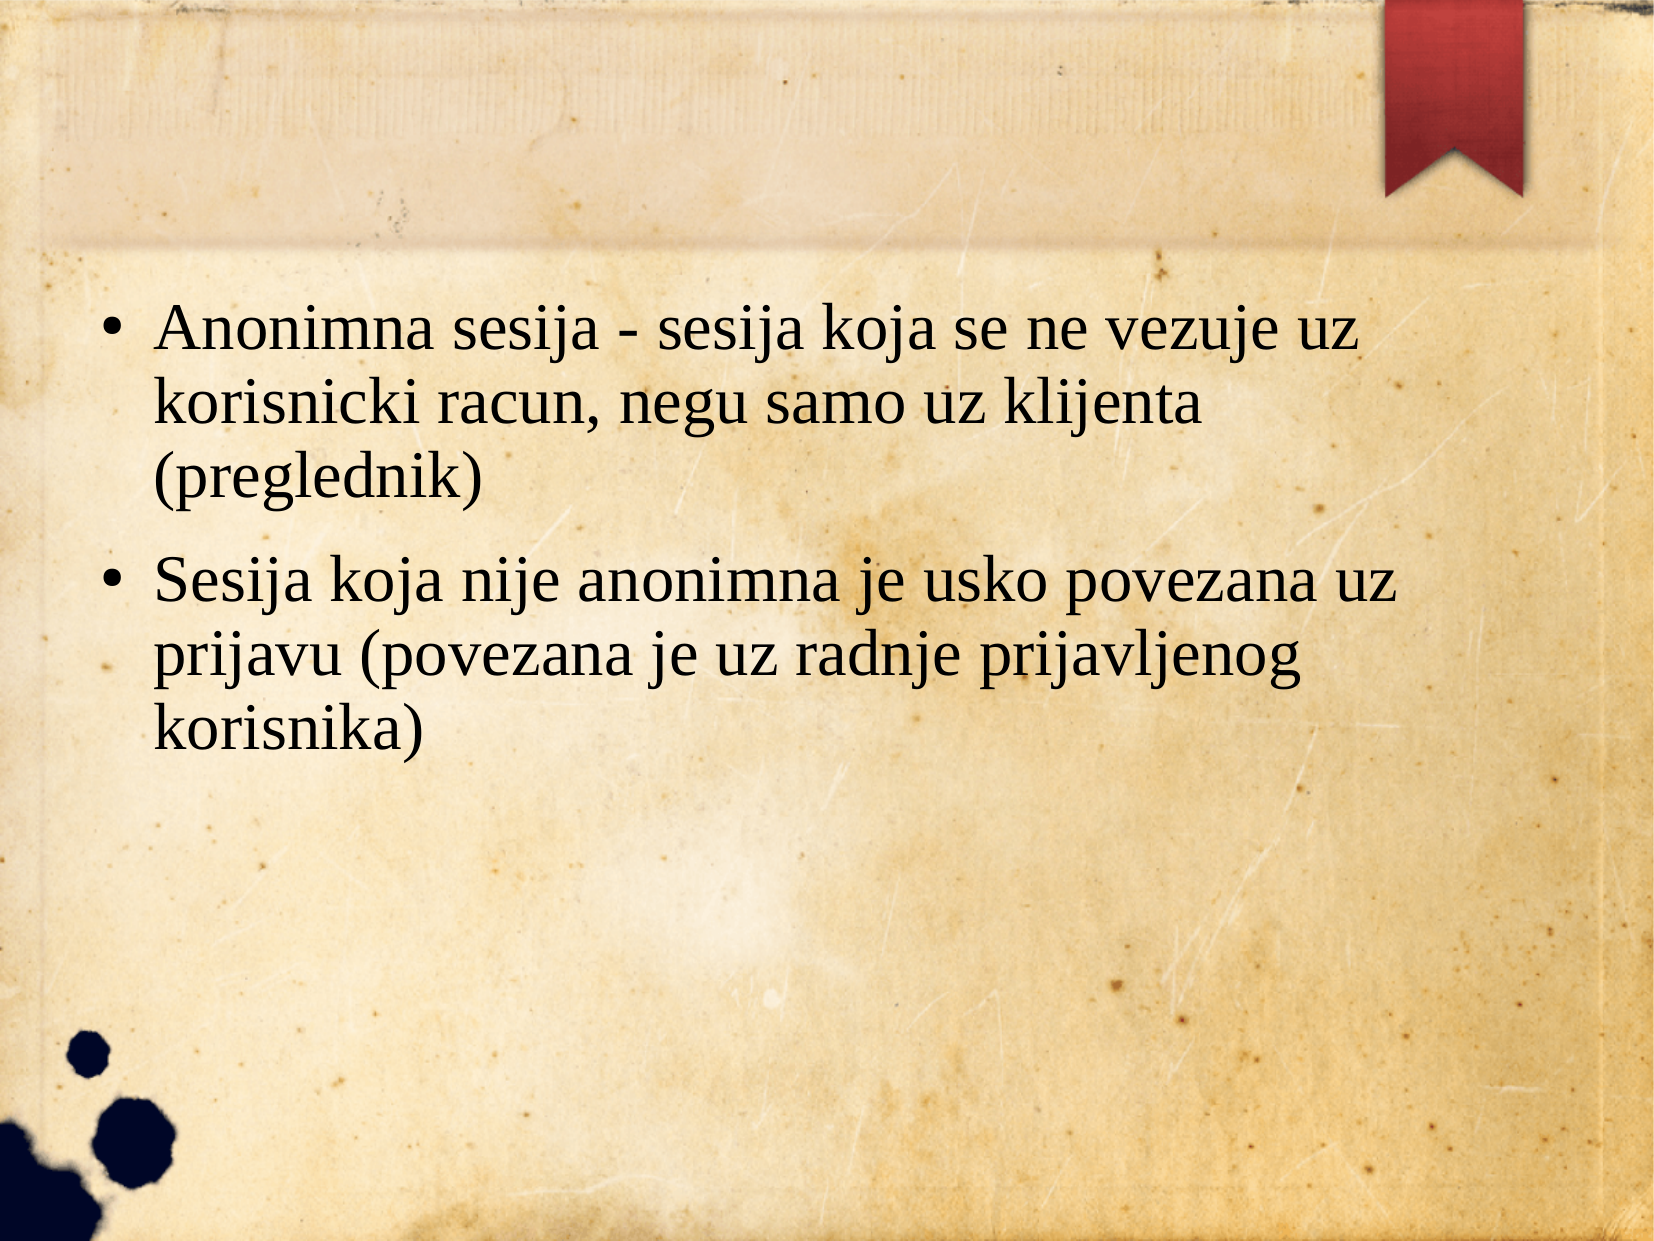

#
Anonimna sesija - sesija koja se ne vezuje uz korisnicki racun, negu samo uz klijenta (preglednik)
Sesija koja nije anonimna je usko povezana uz prijavu (povezana je uz radnje prijavljenog korisnika)